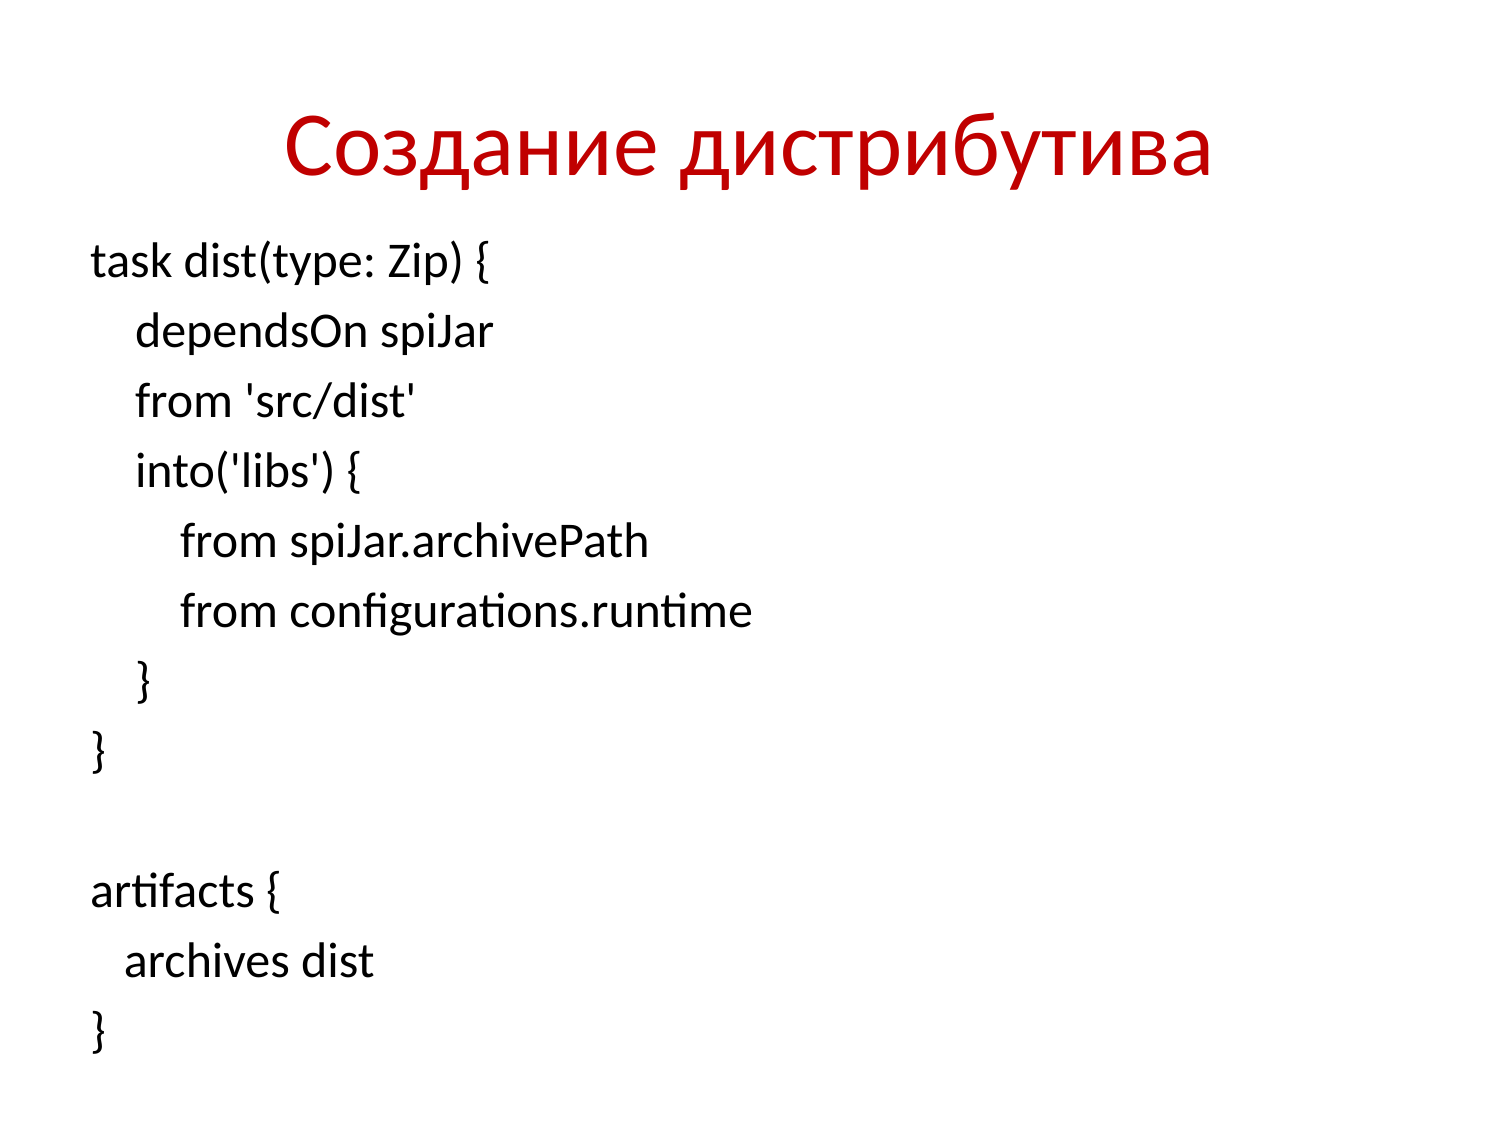

# Создание дистрибутива
task dist(type: Zip) {
 dependsOn spiJar
 from 'src/dist'
 into('libs') {
 from spiJar.archivePath
 from configurations.runtime
 }
}
artifacts {
 archives dist
}